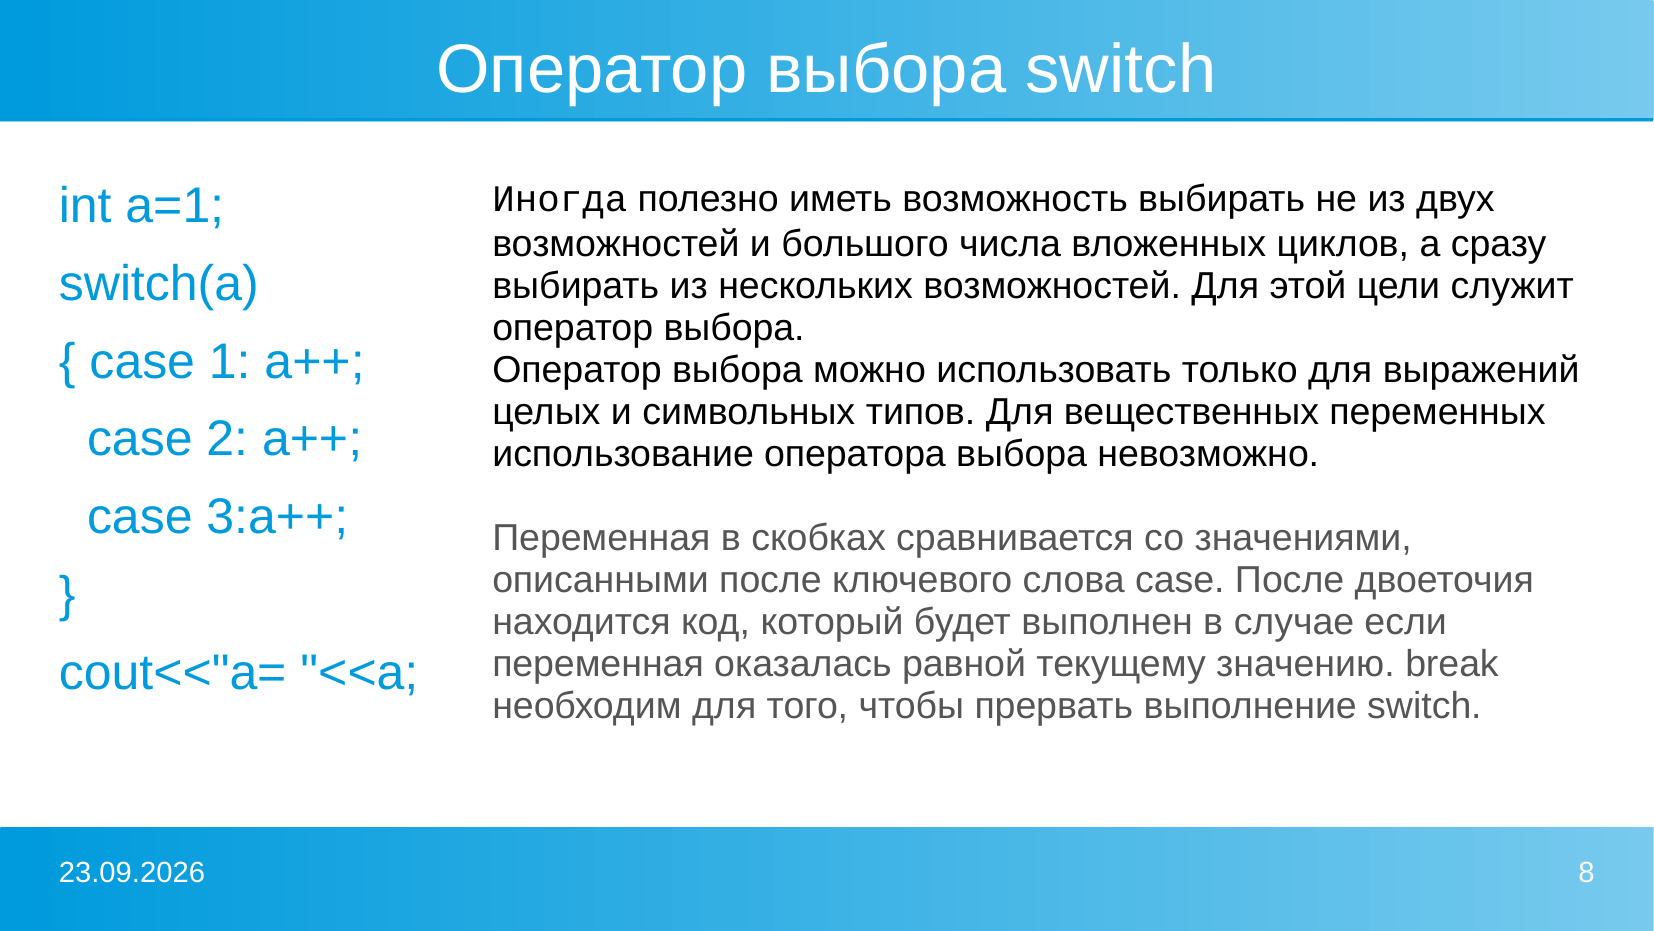

# Оператор выбора switch
Иногда полезно иметь возможность выбирать не из двух возможностей и большого числа вложенных циклов, а сразу выбирать из нескольких возможностей. Для этой цели служит оператор выбора.
Оператор выбора можно использовать только для выражений целых и символьных типов. Для вещественных переменных использование оператора выбора невозможно.
Переменная в скобках сравнивается со значениями, описанными после ключевого слова case. После двоеточия находится код, который будет выполнен в случае если переменная оказалась равной текущему значению. break необходим для того, чтобы прервать выполнение switch.
int a=1;
switch(a)
{ case 1: a++;
  case 2: a++;
  case 3:a++;
}
cout<<"a= "<<a;
8